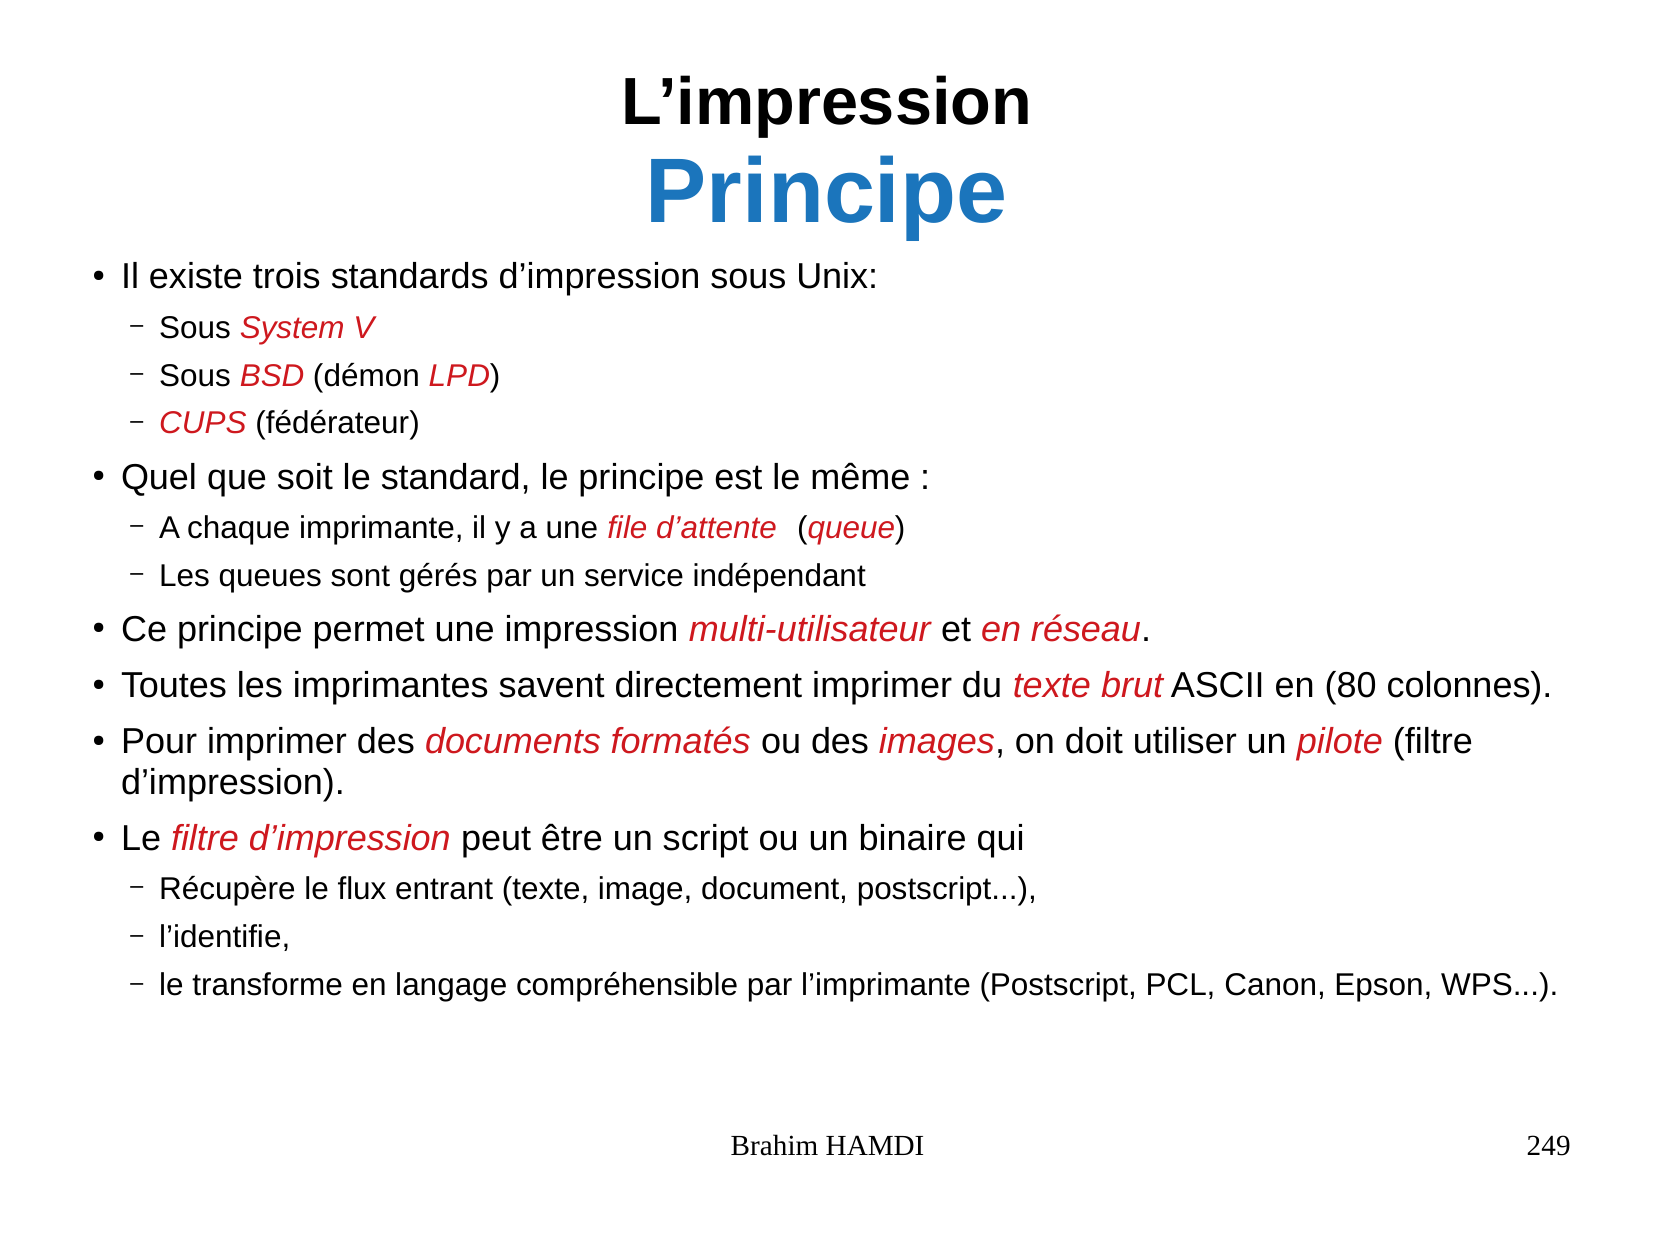

# L’impression Principe
Il existe trois standards d’impression sous Unix:
Sous System V
Sous BSD (démon LPD)
CUPS (fédérateur)
Quel que soit le standard, le principe est le même :
A chaque imprimante, il y a une file d’attente 	(queue)
Les queues sont gérés par un service indépendant
Ce principe permet une impression multi-utilisateur et en réseau.
Toutes les imprimantes savent directement imprimer du texte brut ASCII en (80 colonnes).
Pour imprimer des documents formatés ou des images, on doit utiliser un pilote (filtre d’impression).
Le filtre d’impression peut être un script ou un binaire qui
Récupère le flux entrant (texte, image, document, postscript...),
l’identifie,
le transforme en langage compréhensible par l’imprimante (Postscript, PCL, Canon, Epson, WPS...).
Brahim HAMDI
249